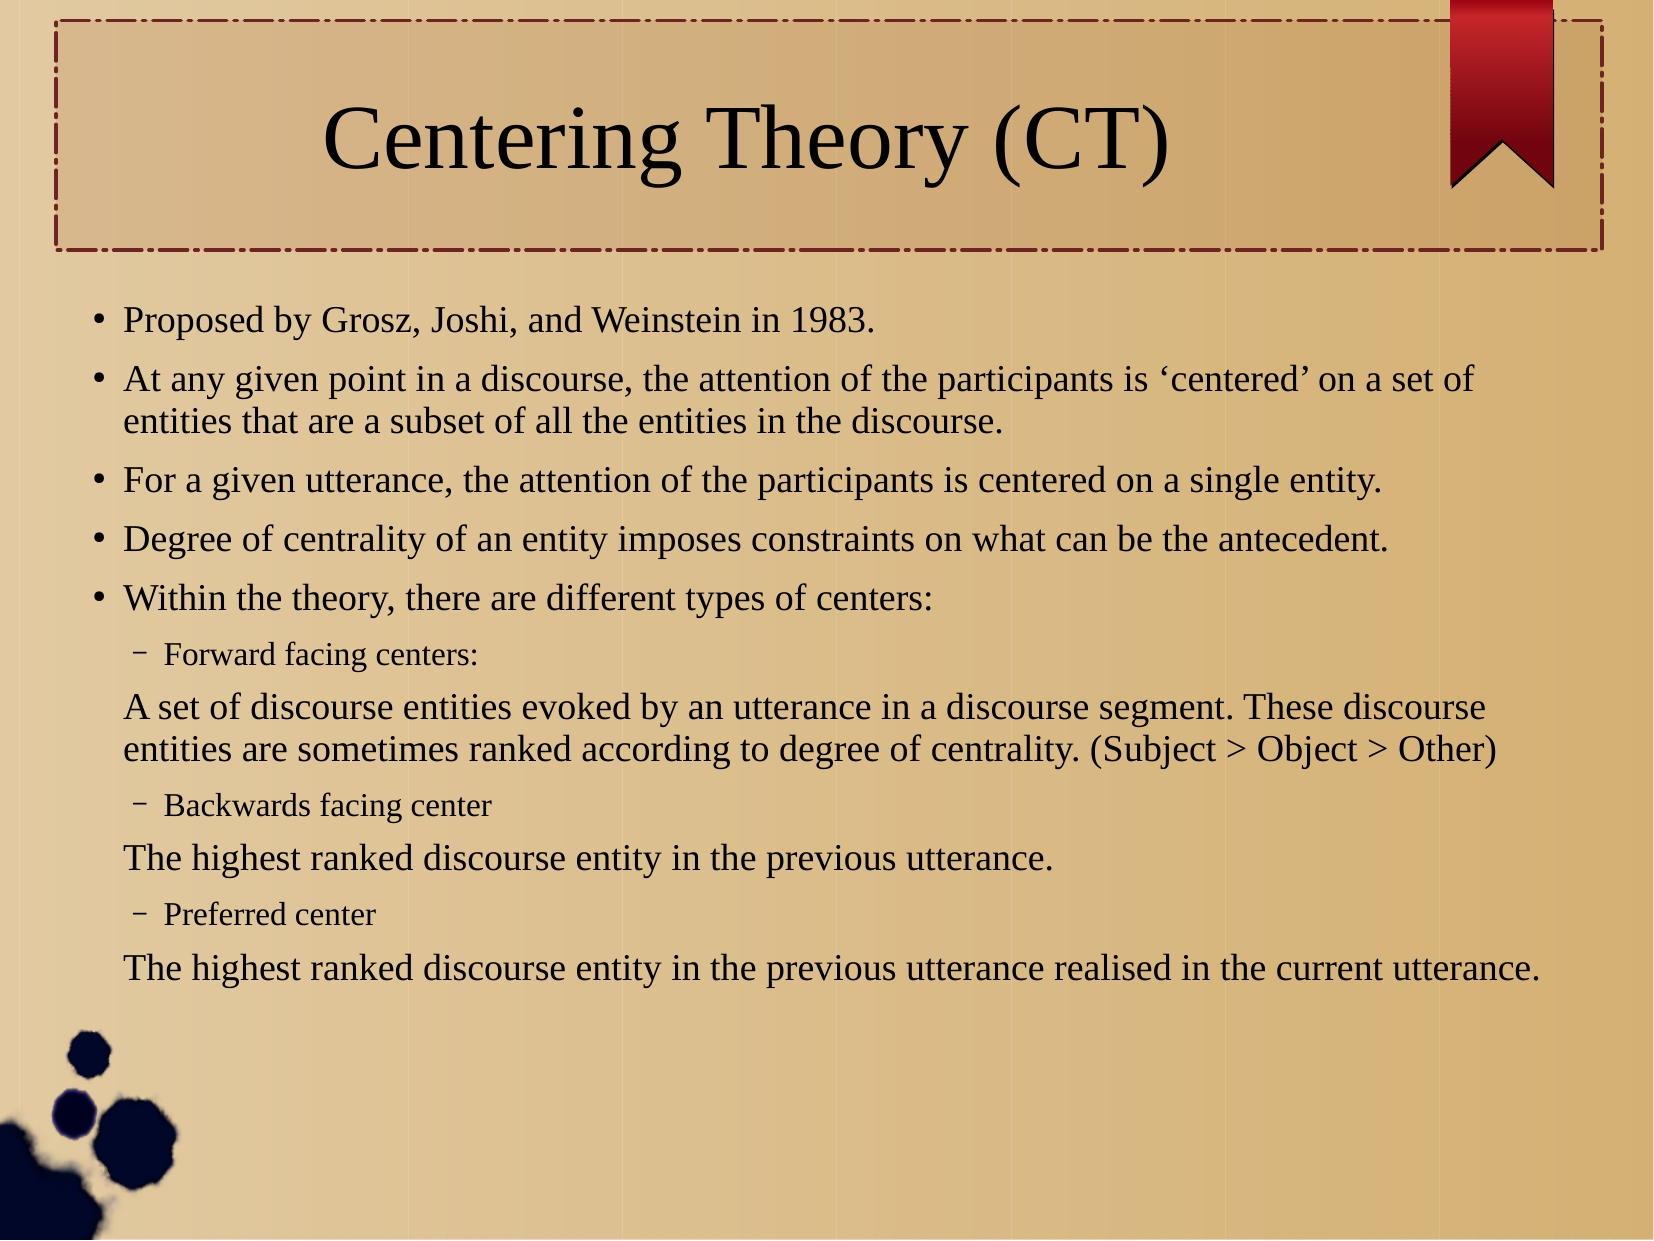

# Centering Theory (CT)
Proposed by Grosz, Joshi, and Weinstein in 1983.
At any given point in a discourse, the attention of the participants is ‘centered’ on a set of entities that are a subset of all the entities in the discourse.
For a given utterance, the attention of the participants is centered on a single entity.
Degree of centrality of an entity imposes constraints on what can be the antecedent.
Within the theory, there are different types of centers:
Forward facing centers:
A set of discourse entities evoked by an utterance in a discourse segment. These discourse entities are sometimes ranked according to degree of centrality. (Subject > Object > Other)
Backwards facing center
The highest ranked discourse entity in the previous utterance.
Preferred center
The highest ranked discourse entity in the previous utterance realised in the current utterance.